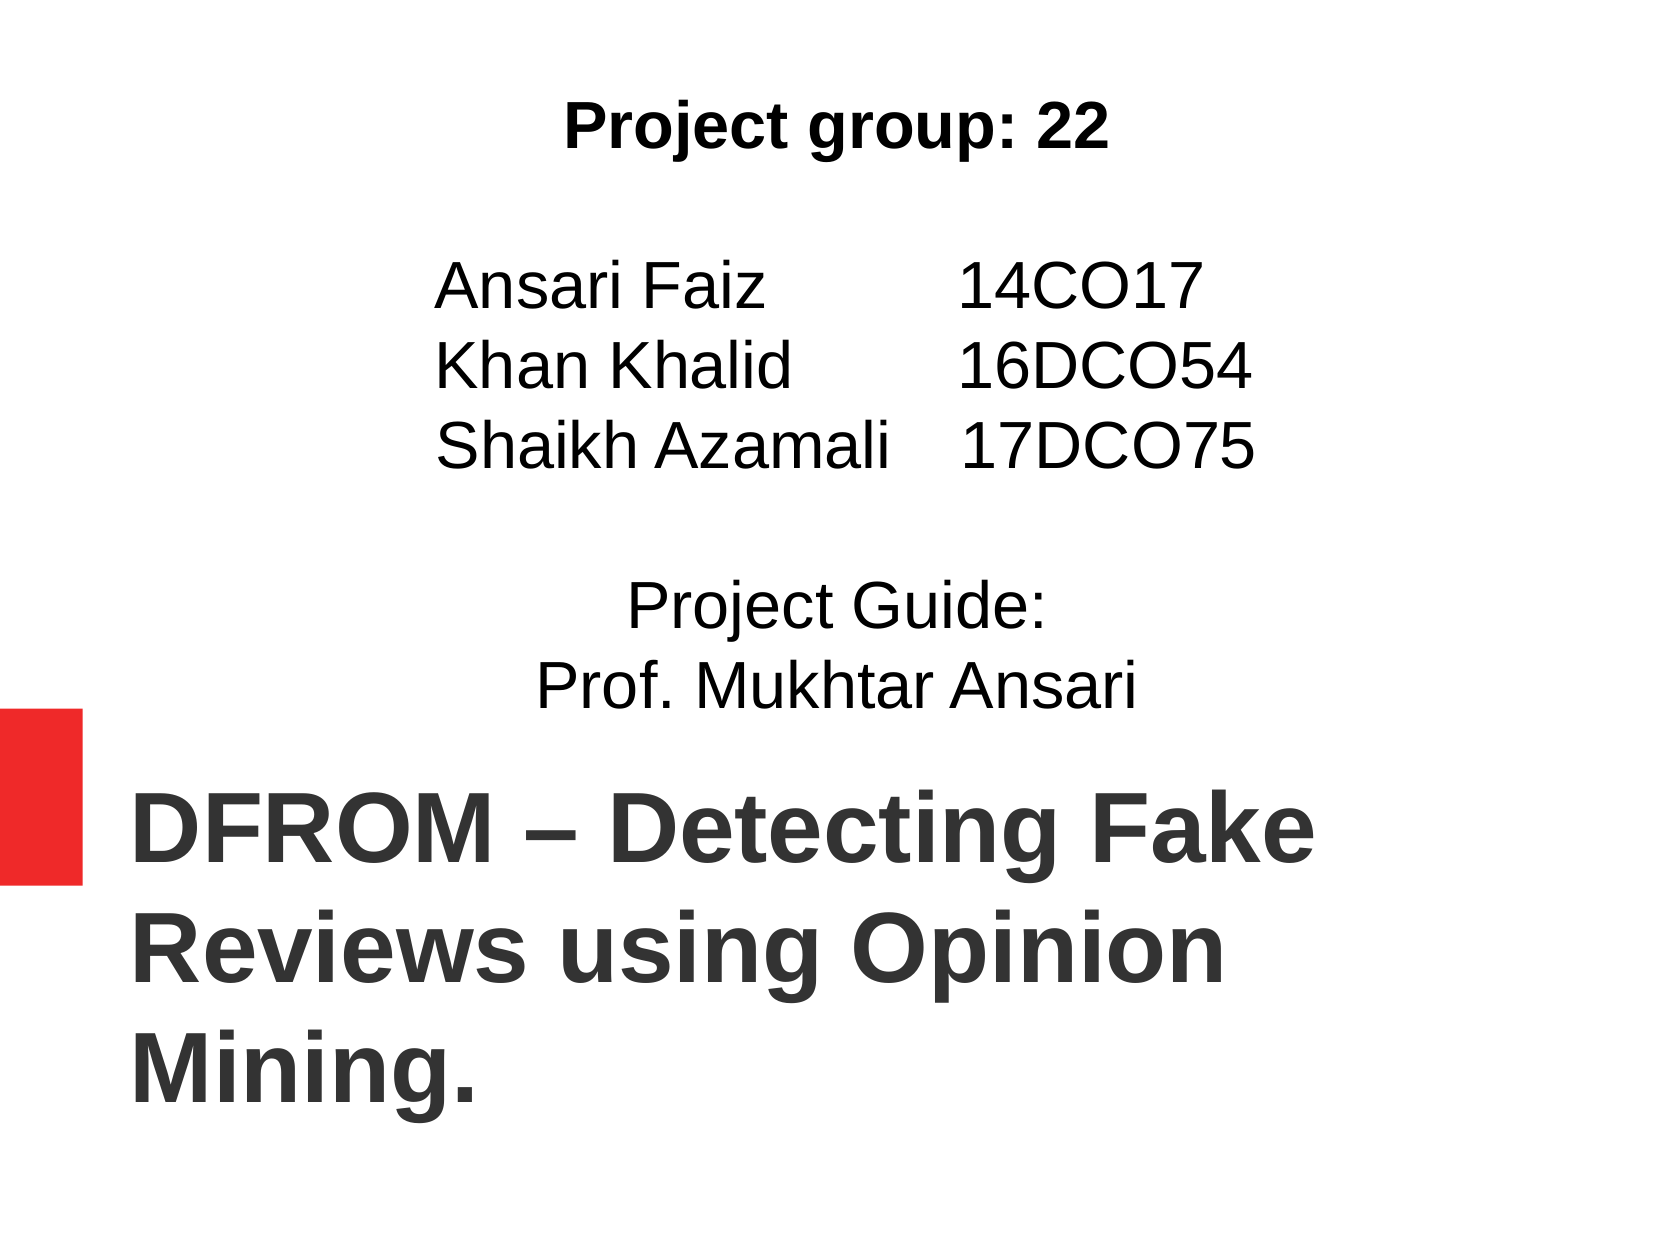

Project group: 22
Ansari Faiz	 14CO17
Khan Khalid	 16DCO54
 Shaikh Azamali	 17DCO75
Project Guide:
Prof. Mukhtar Ansari
DFROM – Detecting Fake Reviews using Opinion Mining.